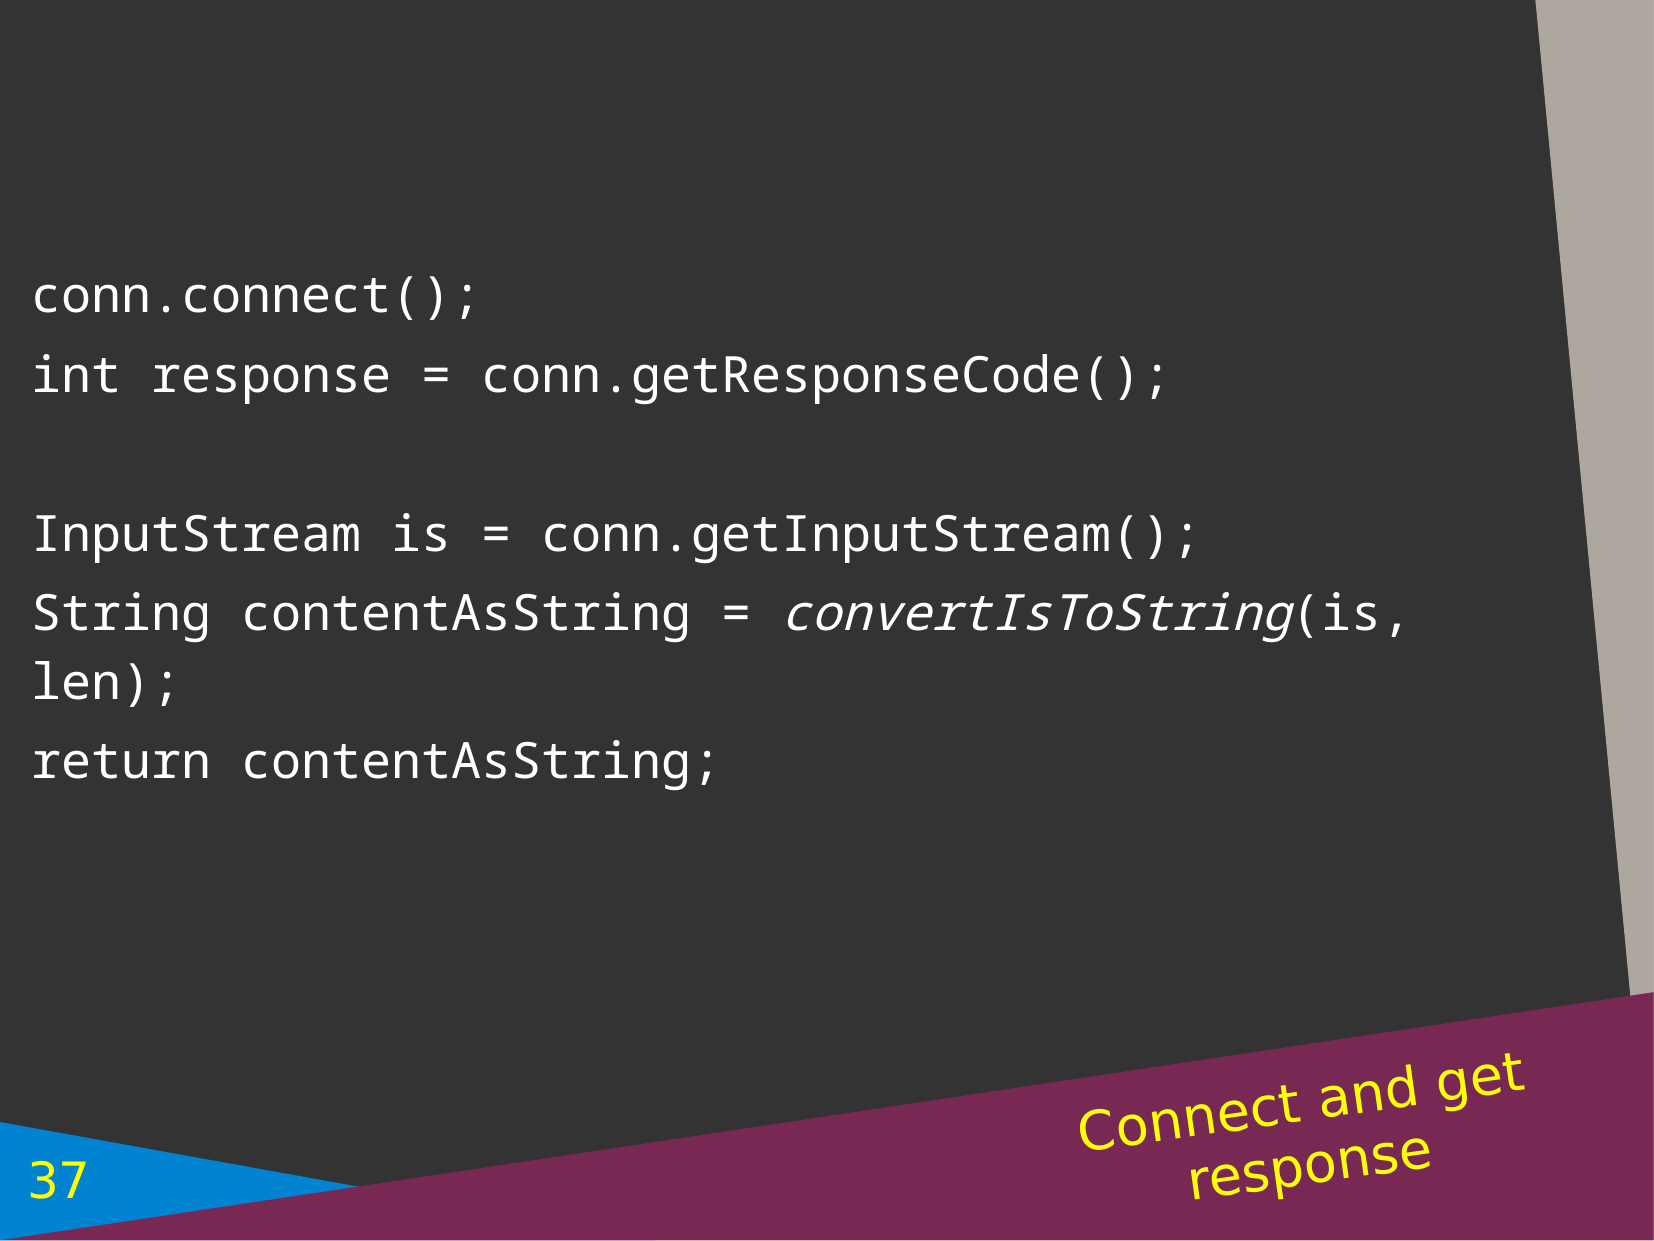

conn.connect();
int response = conn.getResponseCode();
InputStream is = conn.getInputStream();
String contentAsString = convertIsToString(is, len);
return contentAsString;
# Connect and get response
37